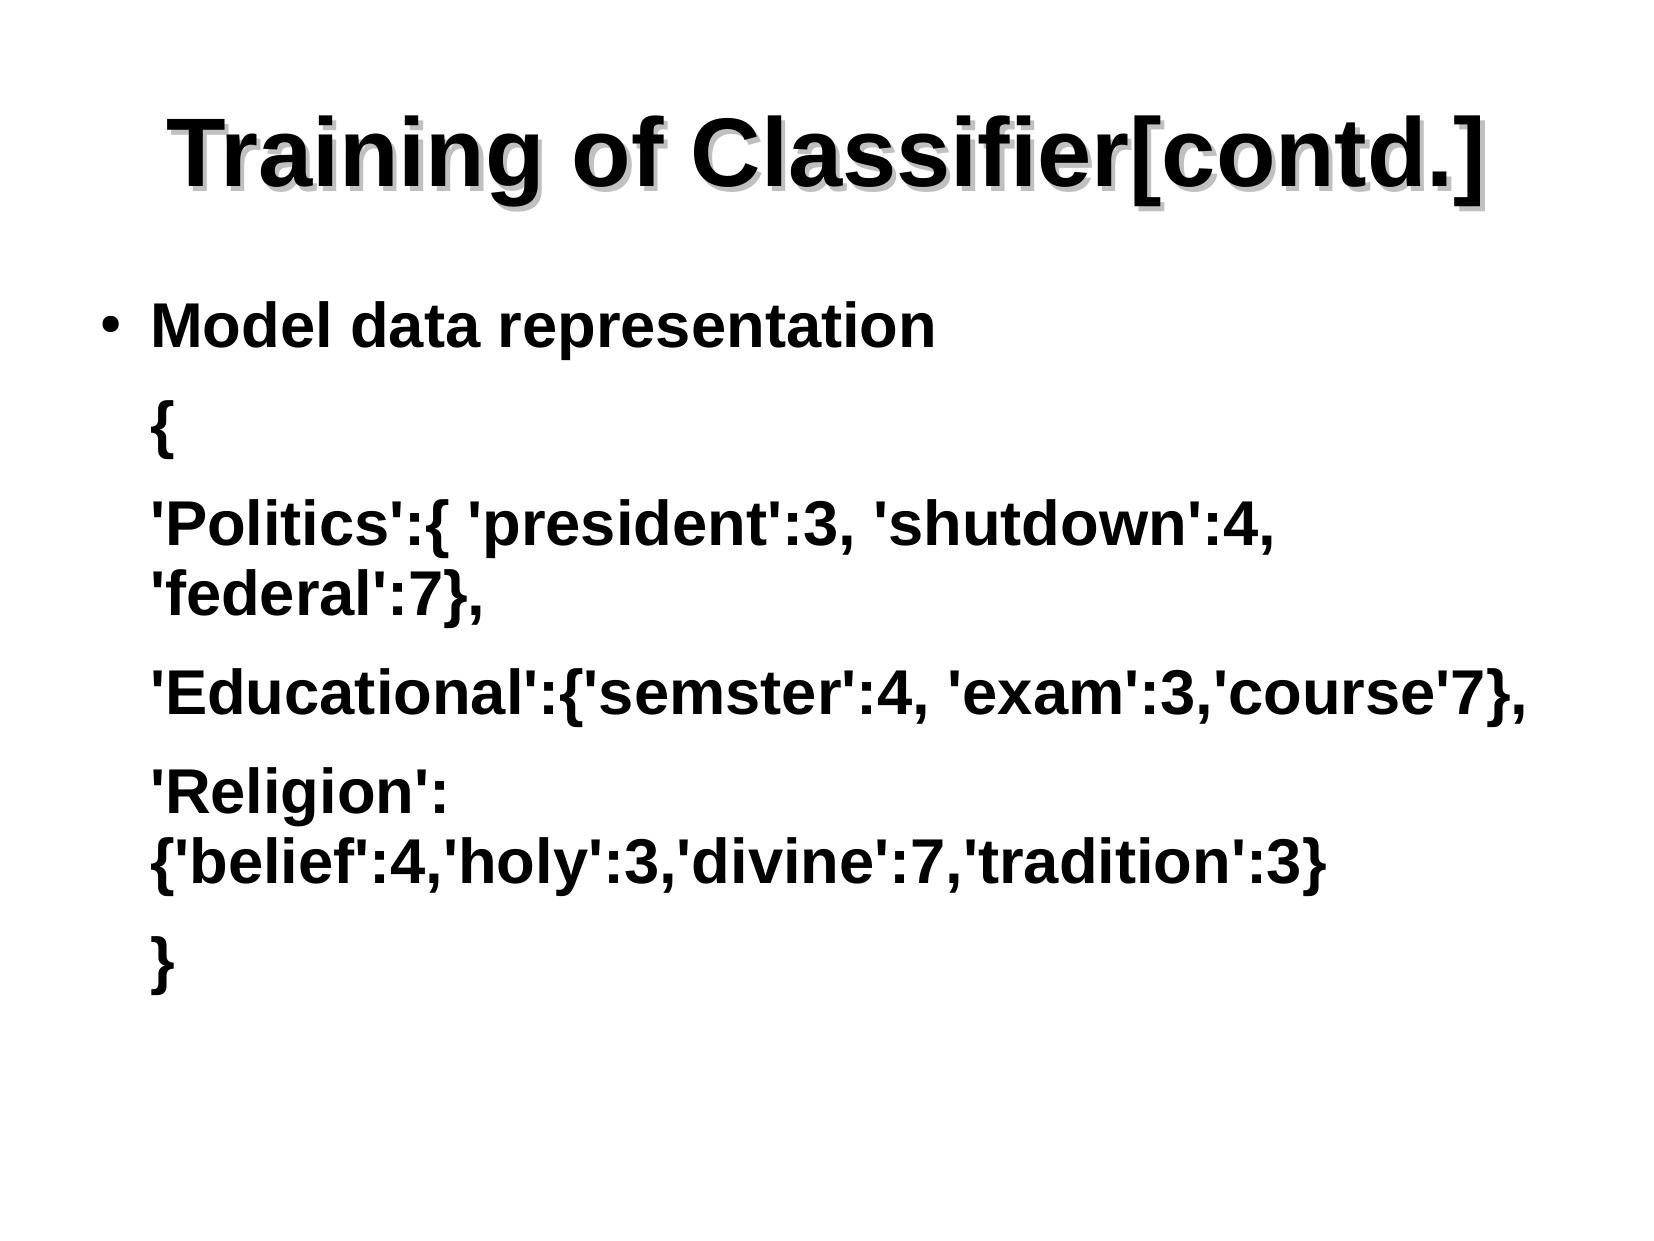

# Training of Classifier[contd.]
Model data representation
{
'Politics':{ 'president':3, 'shutdown':4, 'federal':7},
'Educational':{'semster':4, 'exam':3,'course'7},
'Religion':{'belief':4,'holy':3,'divine':7,'tradition':3}
}